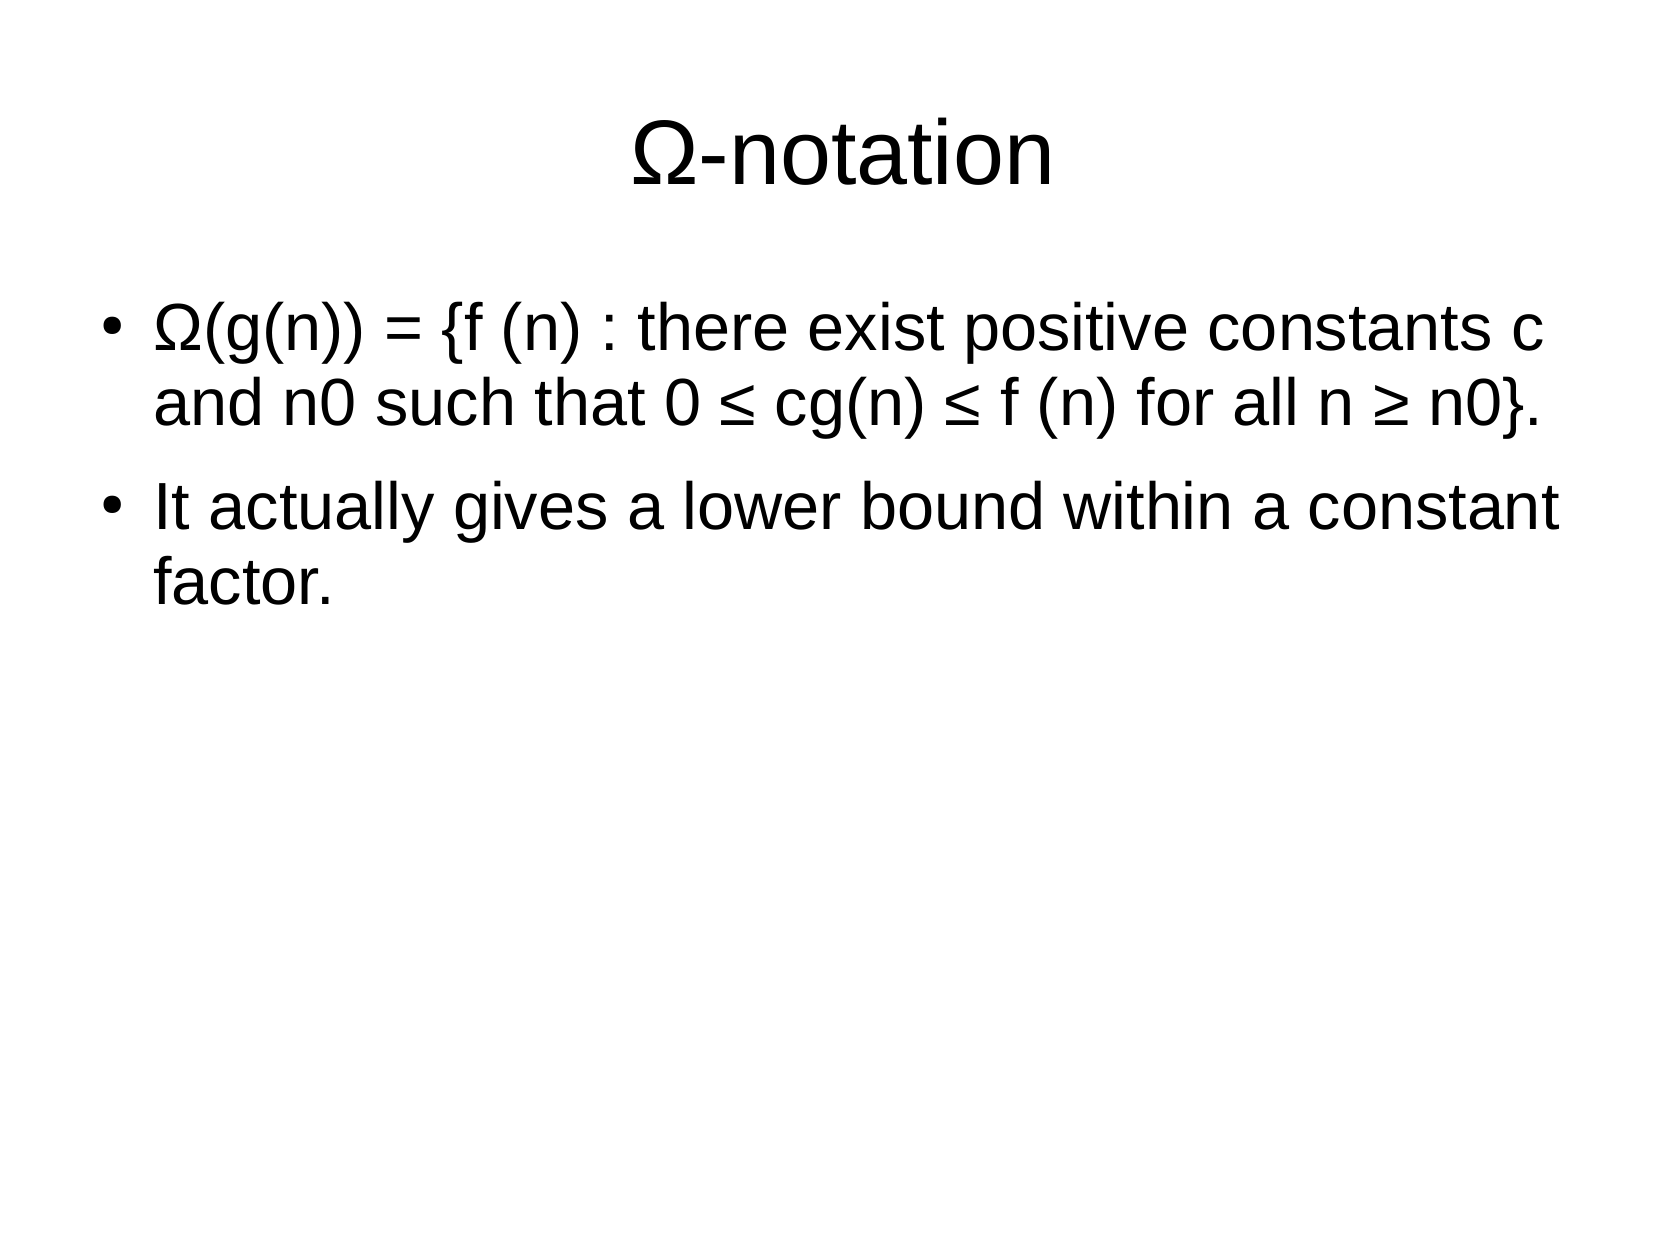

# Ω-notation
Ω(g(n)) = {f (n) : there exist positive constants c and n0 such that 0 ≤ cg(n) ≤ f (n) for all n ≥ n0}.
It actually gives a lower bound within a constant factor.